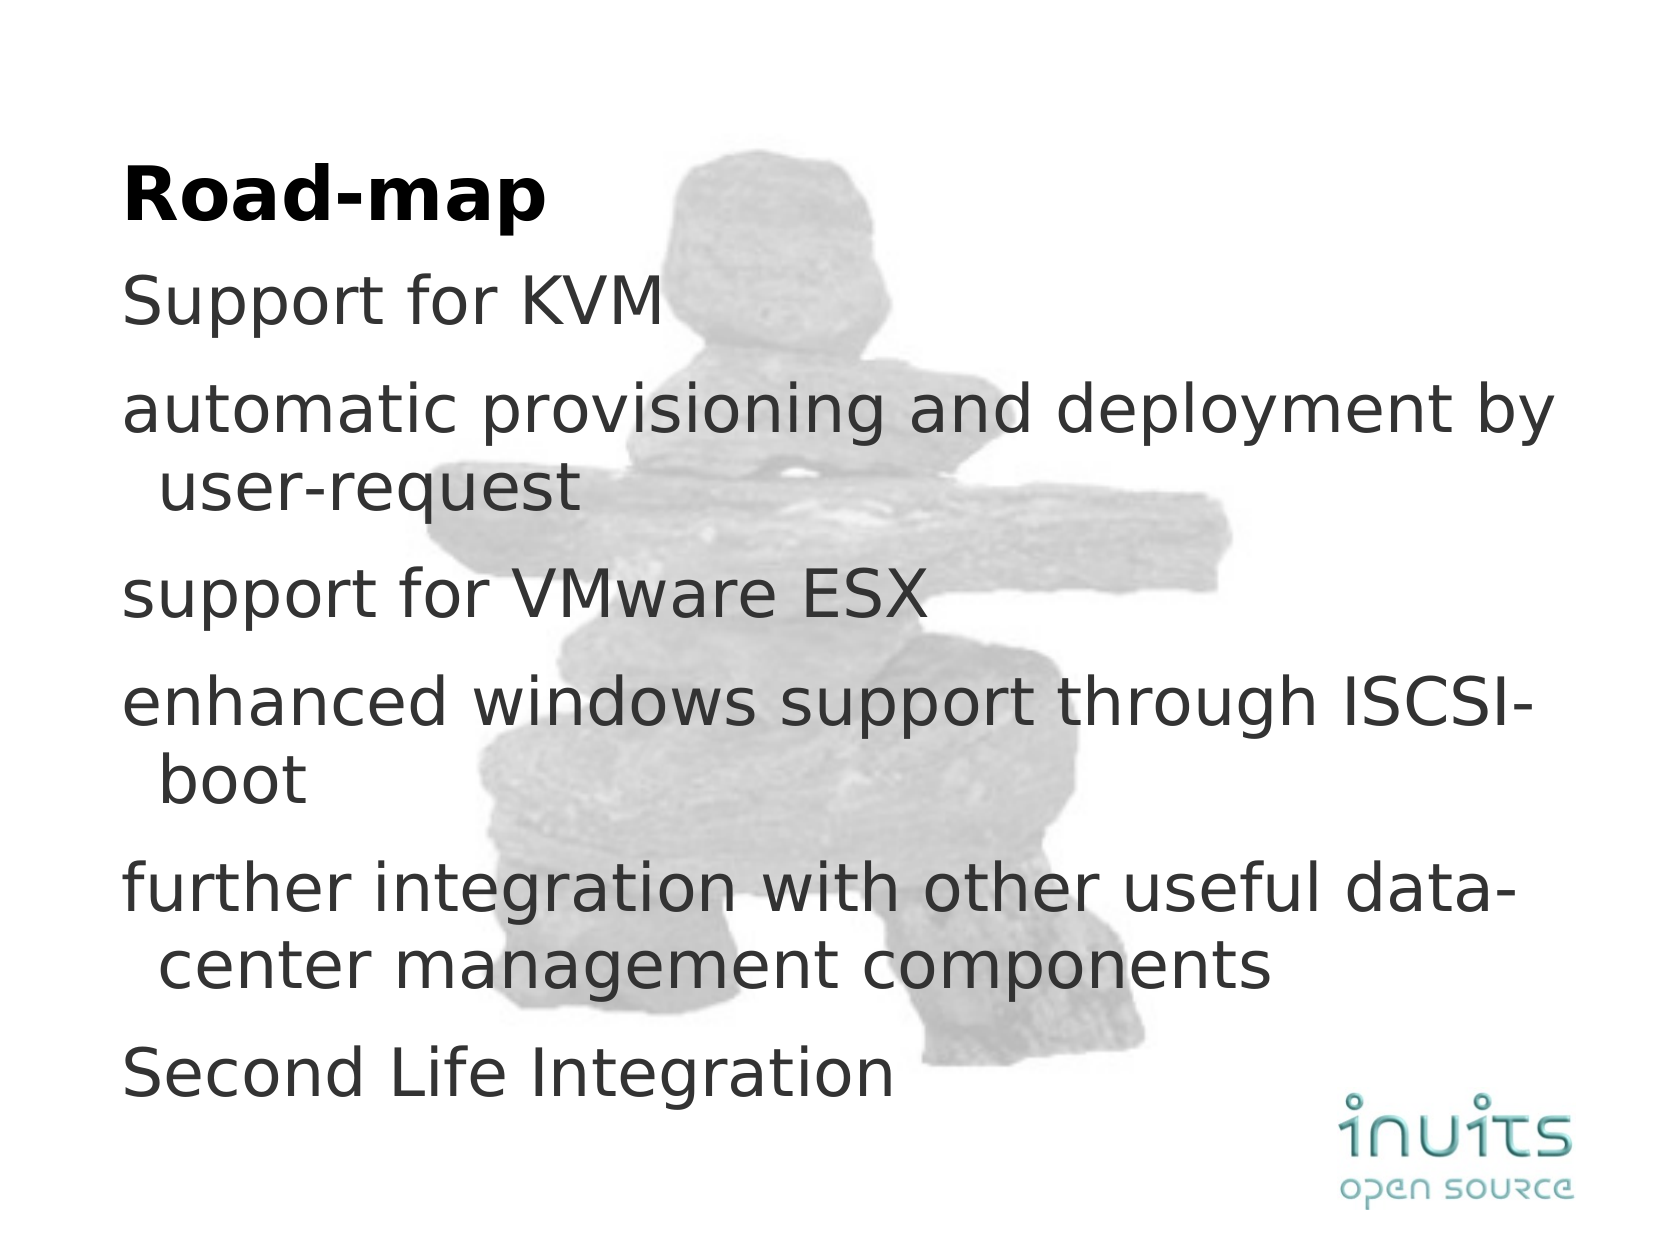

# Road-map
Support for KVM
automatic provisioning and deployment by user-request
support for VMware ESX
enhanced windows support through ISCSI-boot
further integration with other useful data-center management components
Second Life Integration